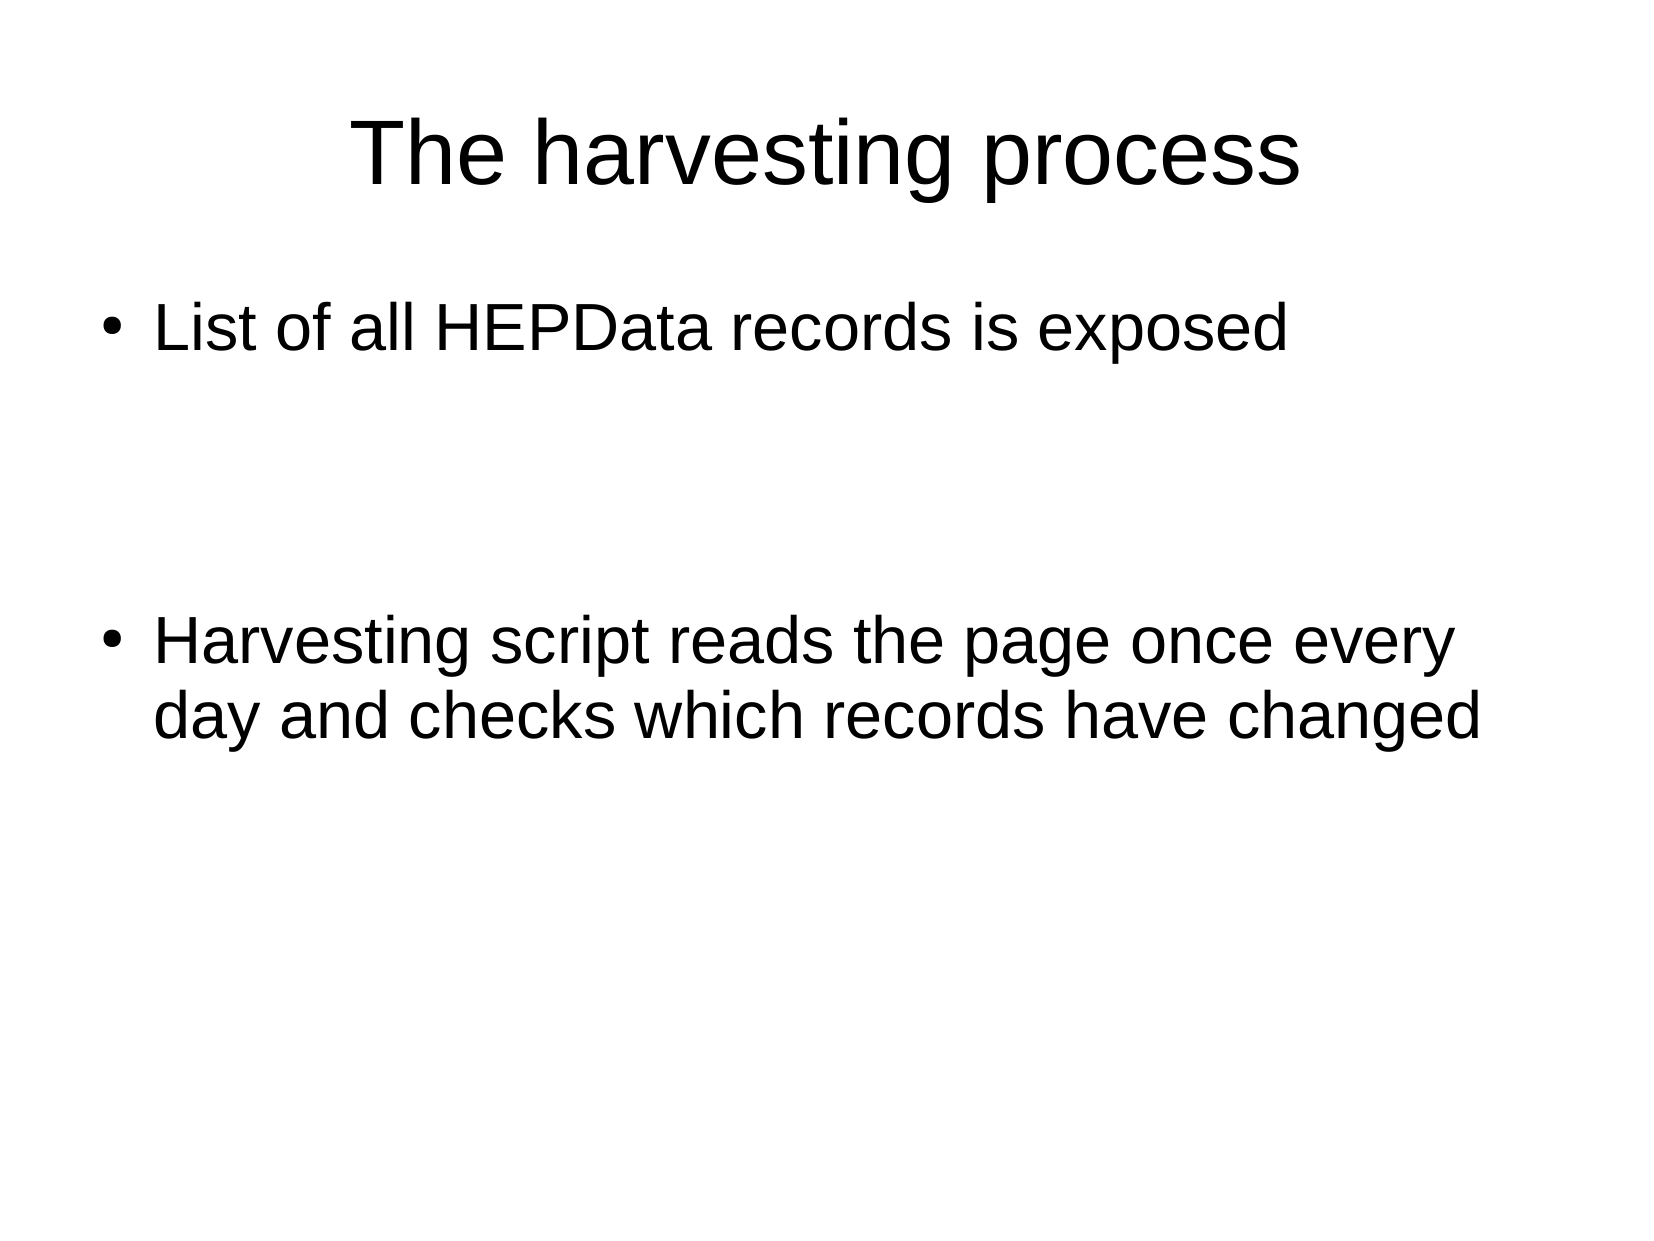

# The harvesting process
List of all HEPData records is exposed
Harvesting script reads the page once every day and checks which records have changed